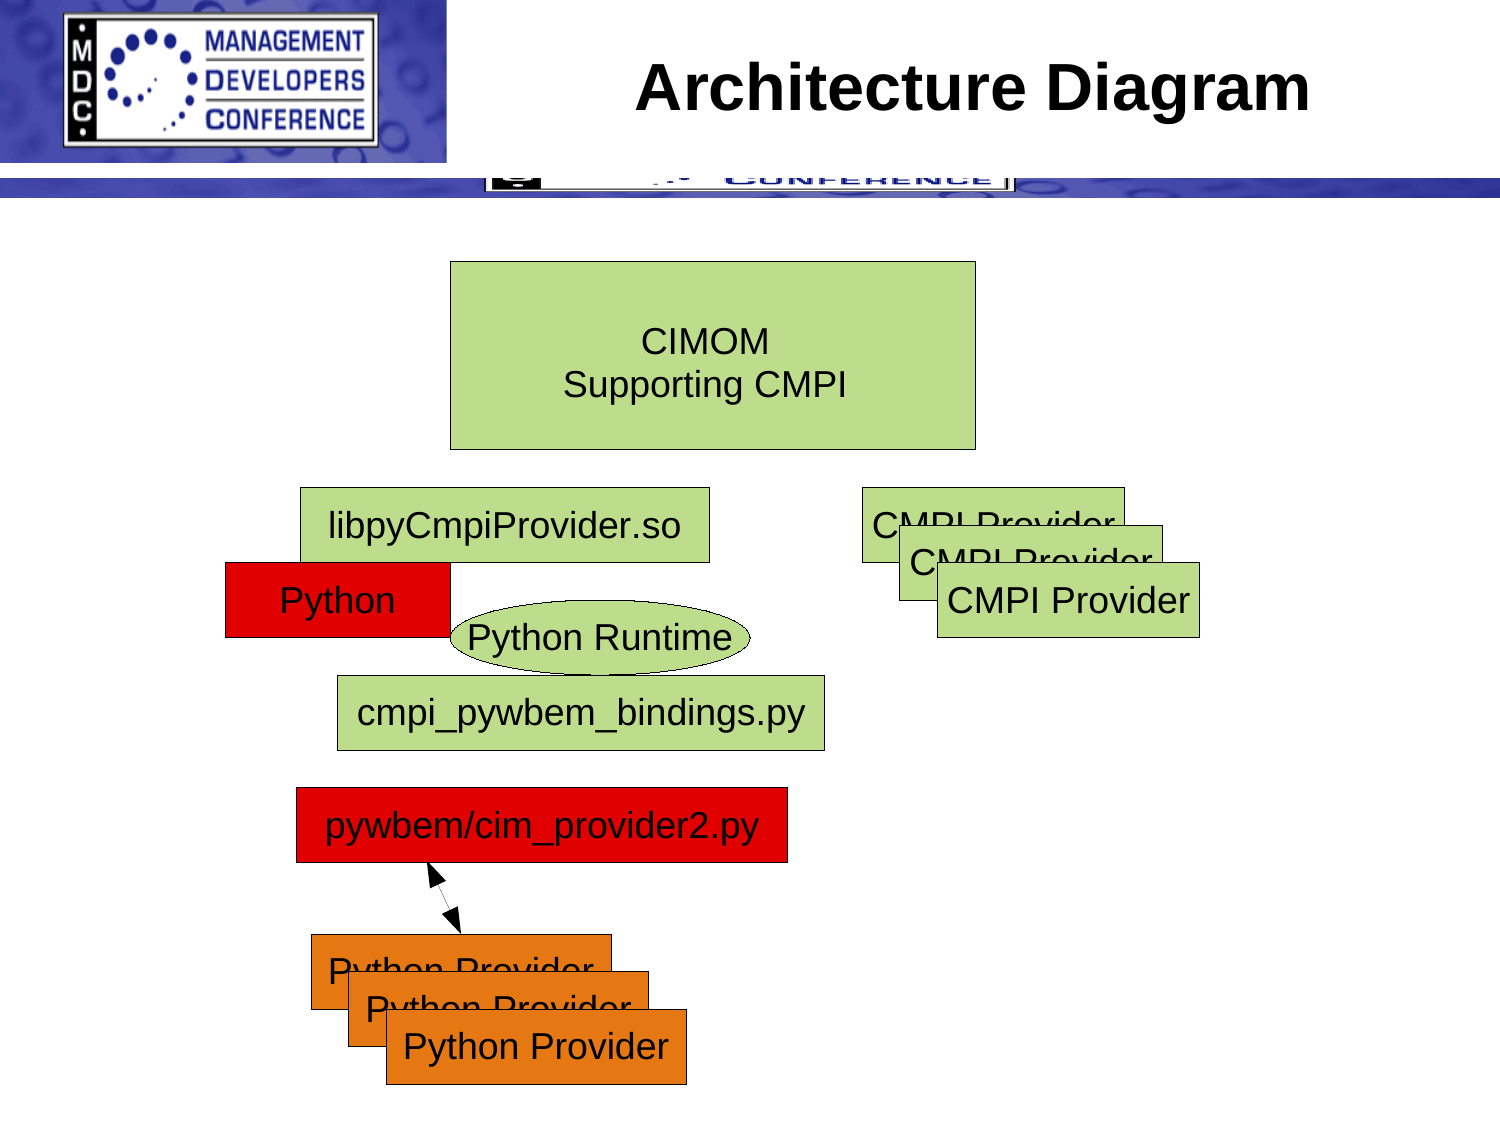

# Architecture Diagram
CIMOM
Supporting CMPI
libpyCmpiProvider.so
CMPI Provider
CMPI Provider
Python
CMPI Provider
Python Runtime
cmpi_pywbem_bindings.py
pywbem/cim_provider2.py
Python Provider
Python Provider
Python Provider